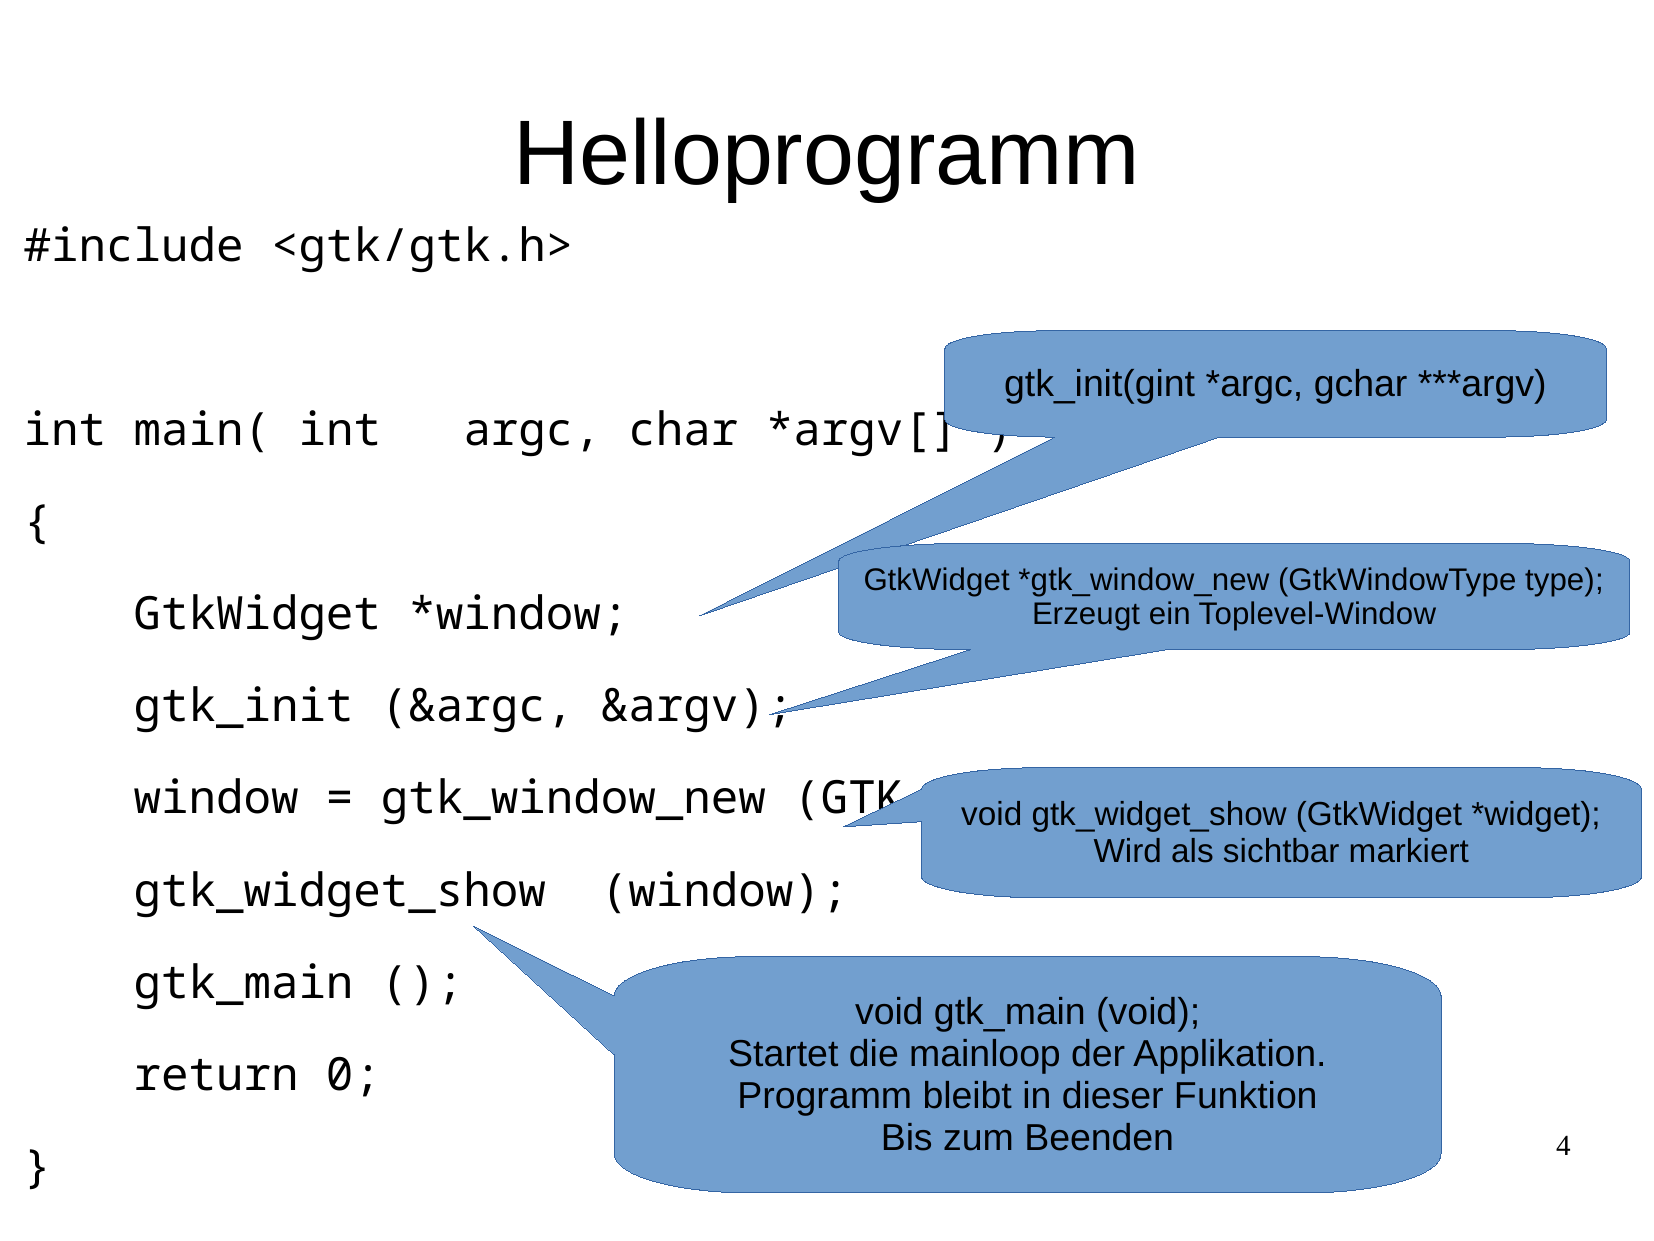

# Helloprogramm
#include <gtk/gtk.h>
int main( int argc, char *argv[] )
{
 GtkWidget *window;
 gtk_init (&argc, &argv);
 window = gtk_window_new (GTK_WINDOW_TOPLEVEL);
 gtk_widget_show (window);
 gtk_main ();
 return 0;
}
gtk_init(gint *argc, gchar ***argv)
GtkWidget *gtk_window_new (GtkWindowType type);
Erzeugt ein Toplevel-Window
void gtk_widget_show (GtkWidget *widget);
Wird als sichtbar markiert
void gtk_main (void);
Startet die mainloop der Applikation.
Programm bleibt in dieser Funktion
Bis zum Beenden
4